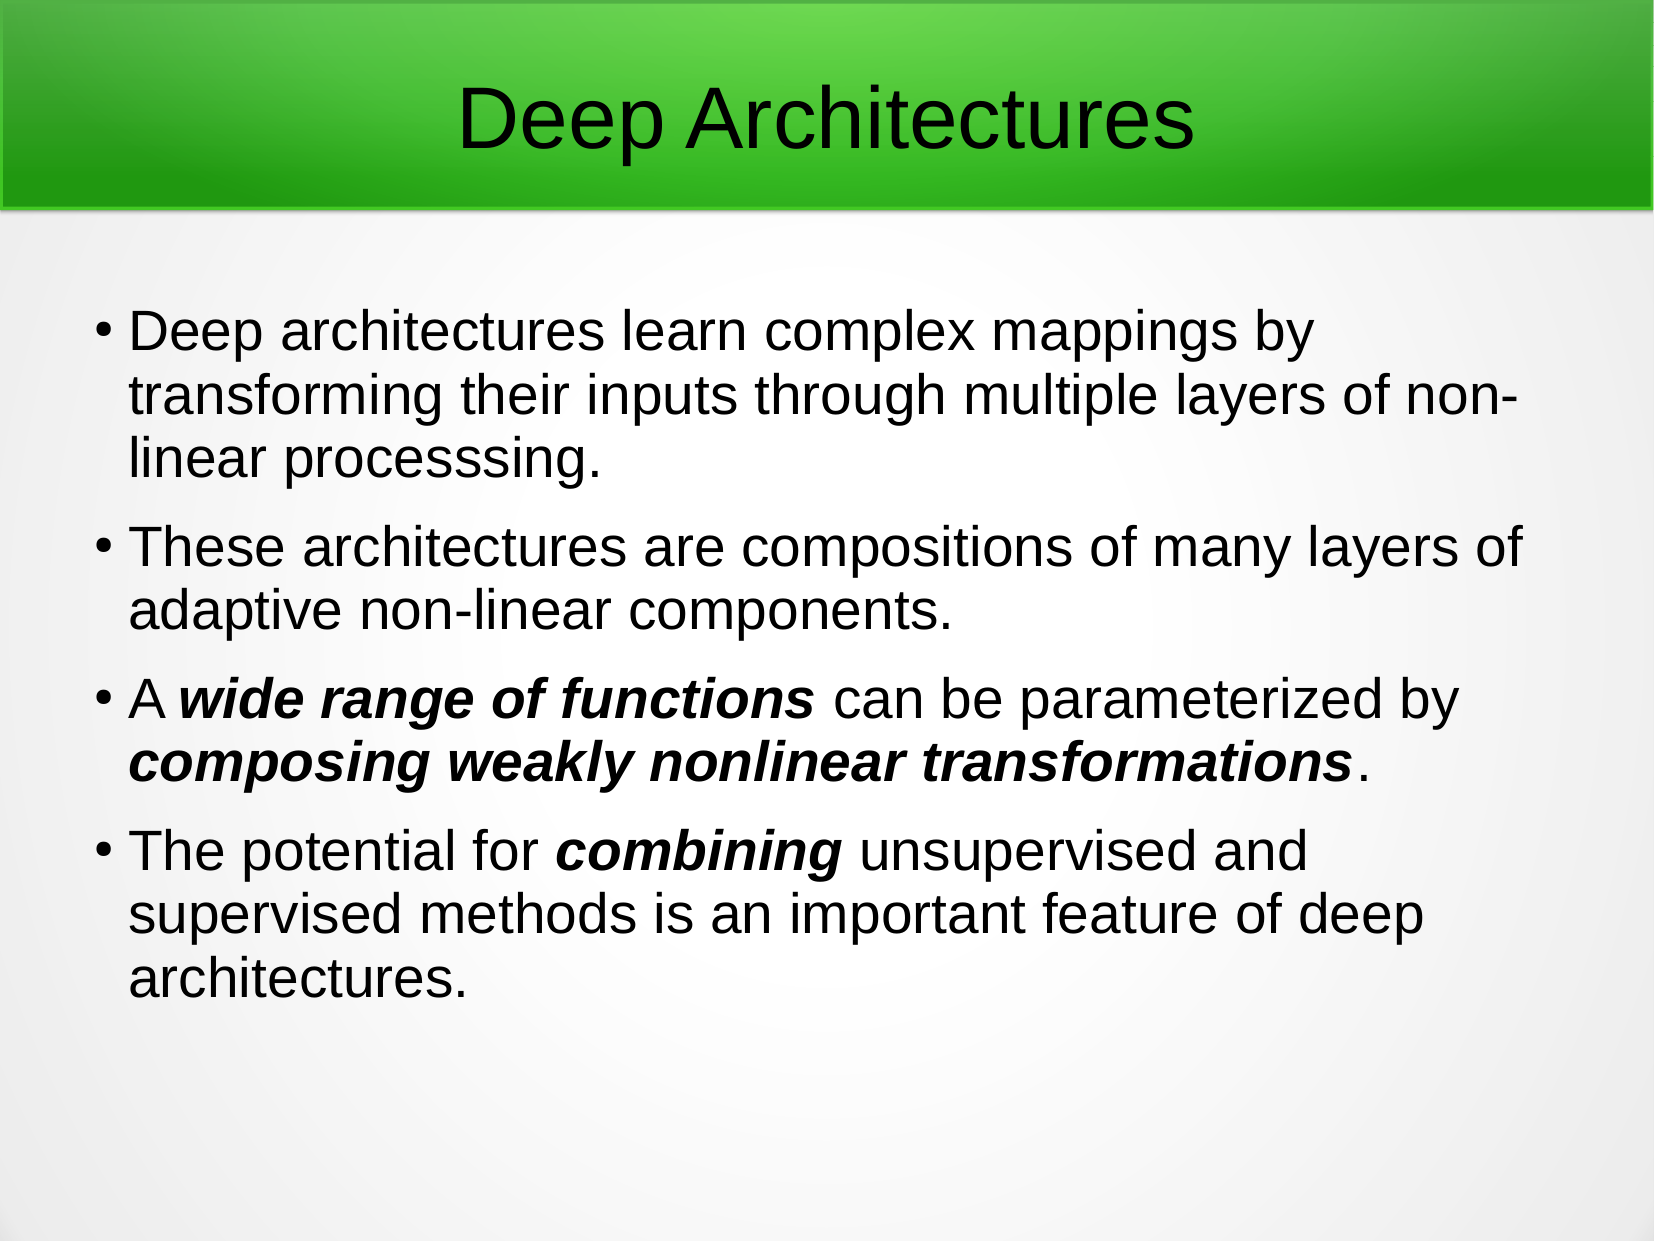

# Deep Architectures
Deep architectures learn complex mappings by transforming their inputs through multiple layers of non-linear processsing.
These architectures are compositions of many layers of adaptive non-linear components.
A wide range of functions can be parameterized by composing weakly nonlinear transformations.
The potential for combining unsupervised and supervised methods is an important feature of deep architectures.